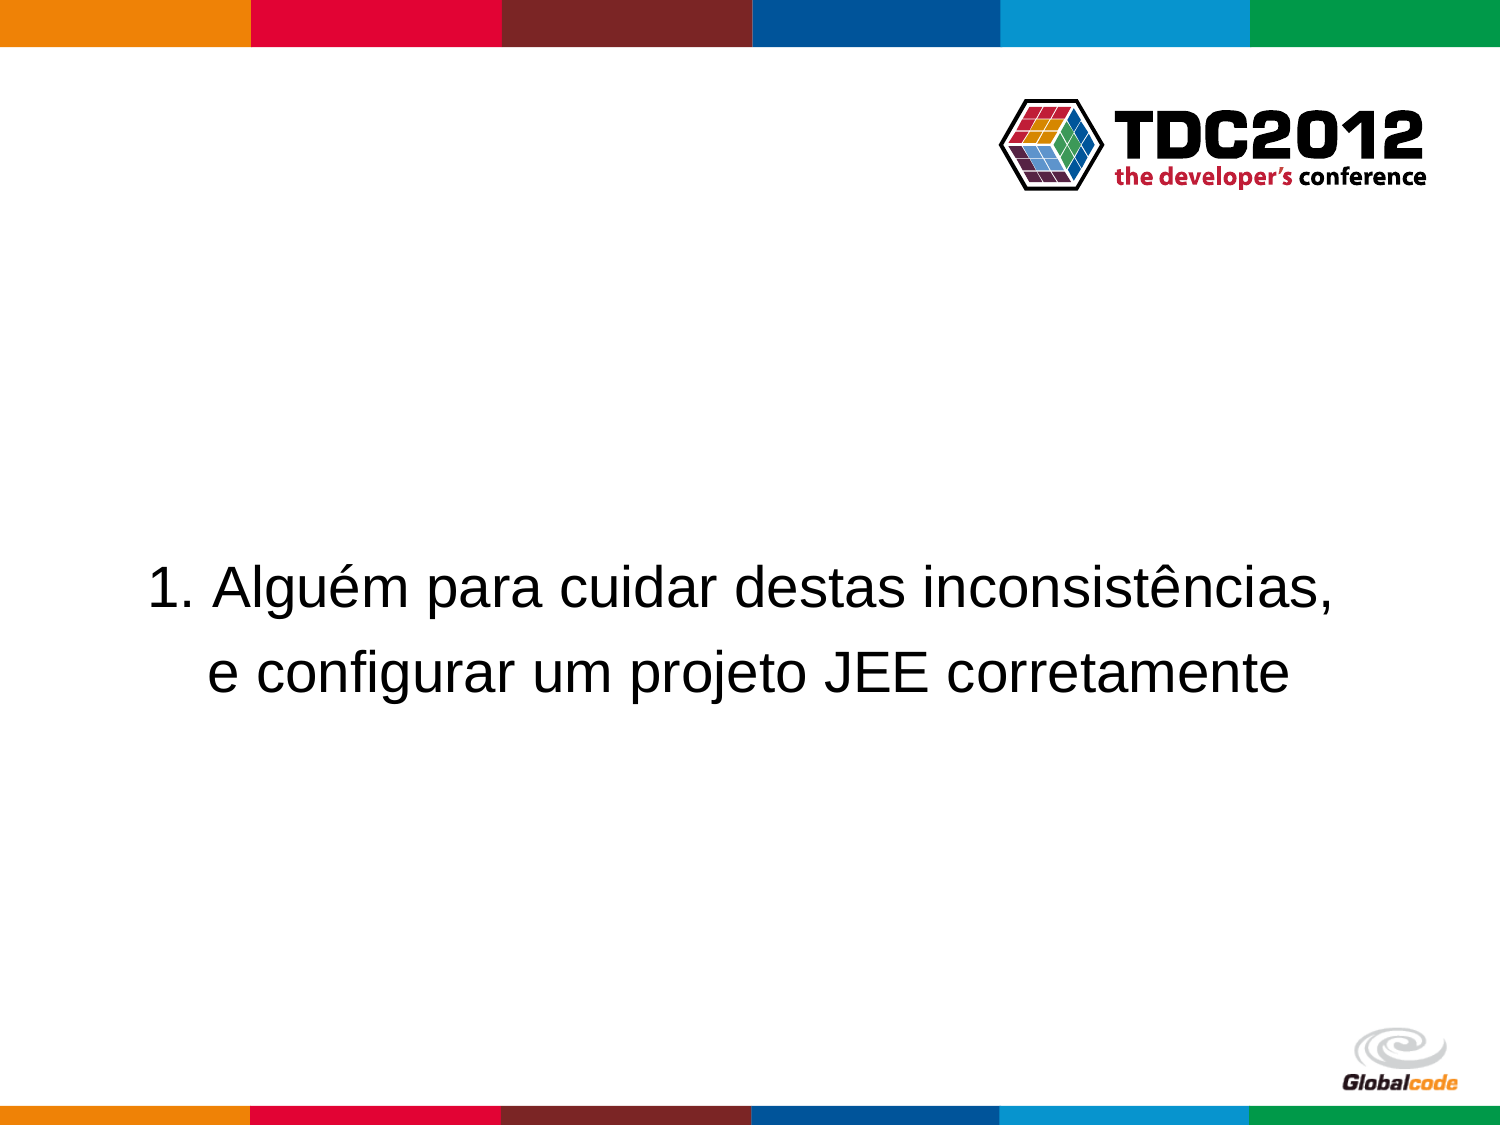

#
1. Alguém para cuidar destas inconsistências,
e configurar um projeto JEE corretamente